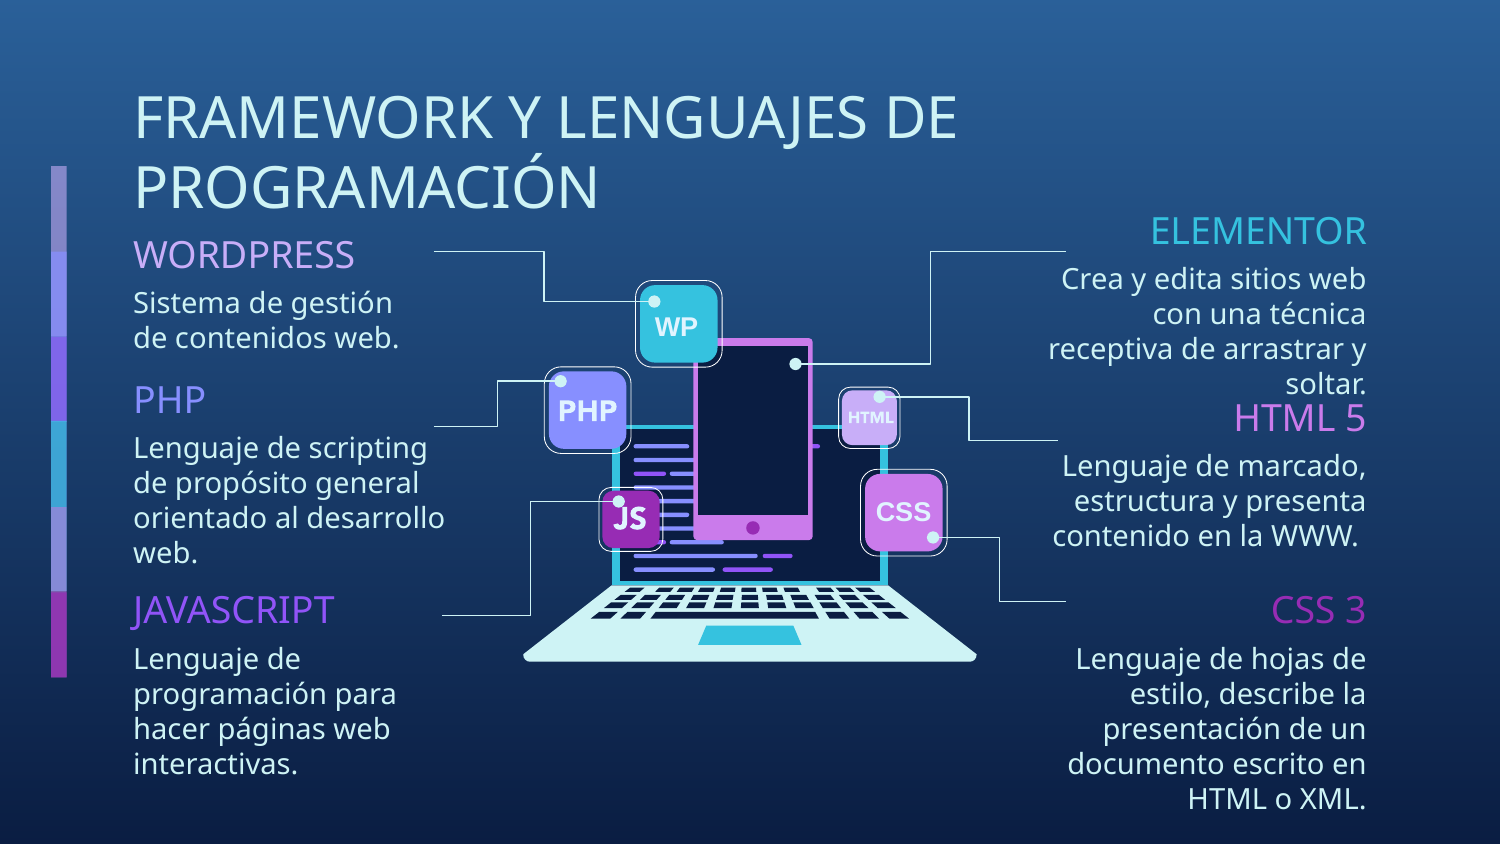

# FRAMEWORK Y LENGUAJES DE PROGRAMACIÓN
ELEMENTOR
Crea y edita sitios web con una técnica receptiva de arrastrar y soltar.
WORDPRESS
Sistema de gestión de contenidos web.
WP
PHP
Lenguaje de scripting de propósito general orientado al desarrollo web.
HTML 5
Lenguaje de marcado, estructura y presenta contenido en la WWW.
CSS
JAVASCRIPT
Lenguaje de programación para hacer páginas web interactivas.
CSS 3
Lenguaje de hojas de estilo, describe la presentación de un documento escrito en HTML o XML.